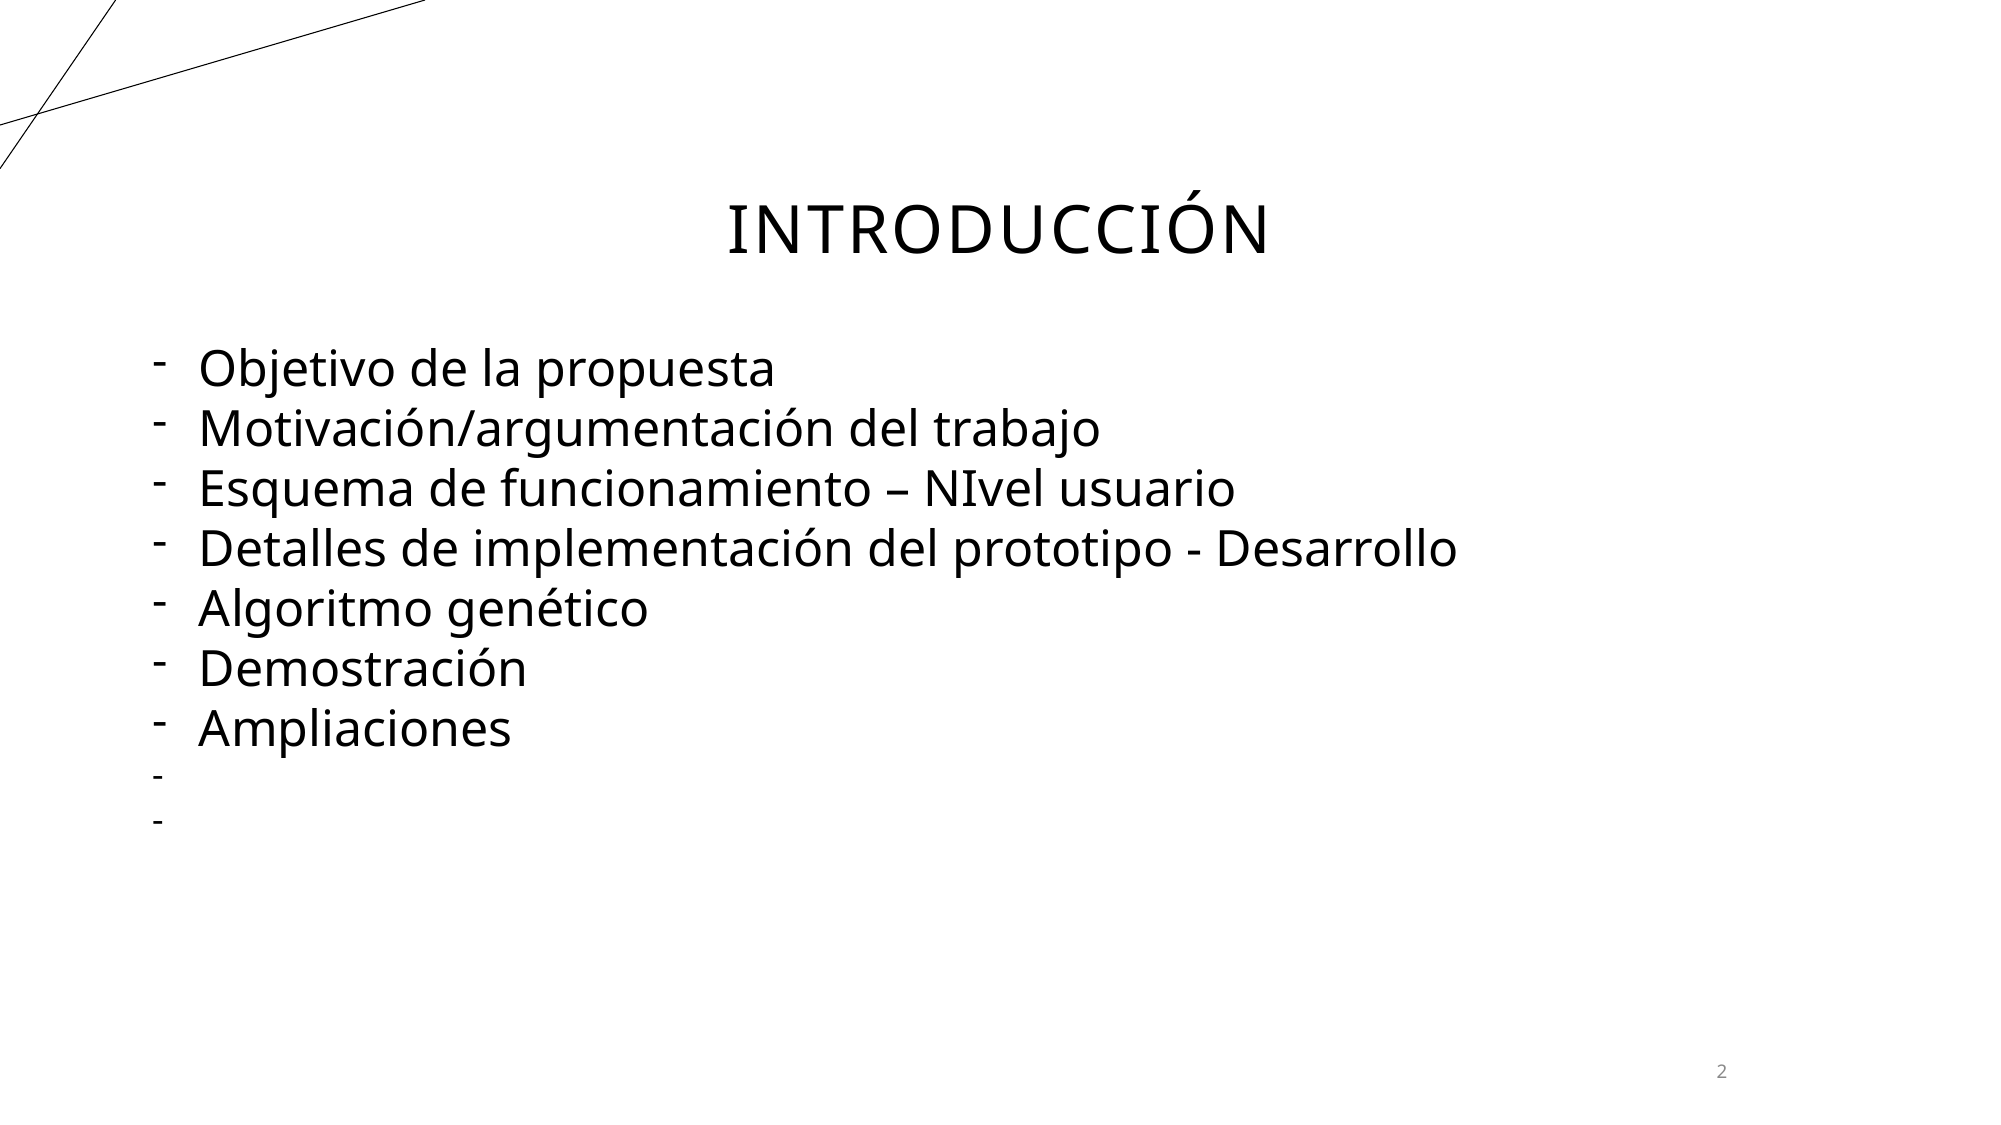

# introducción
Objetivo de la propuesta
Motivación/argumentación del trabajo
Esquema de funcionamiento – NIvel usuario
Detalles de implementación del prototipo - Desarrollo
Algoritmo genético
Demostración
Ampliaciones